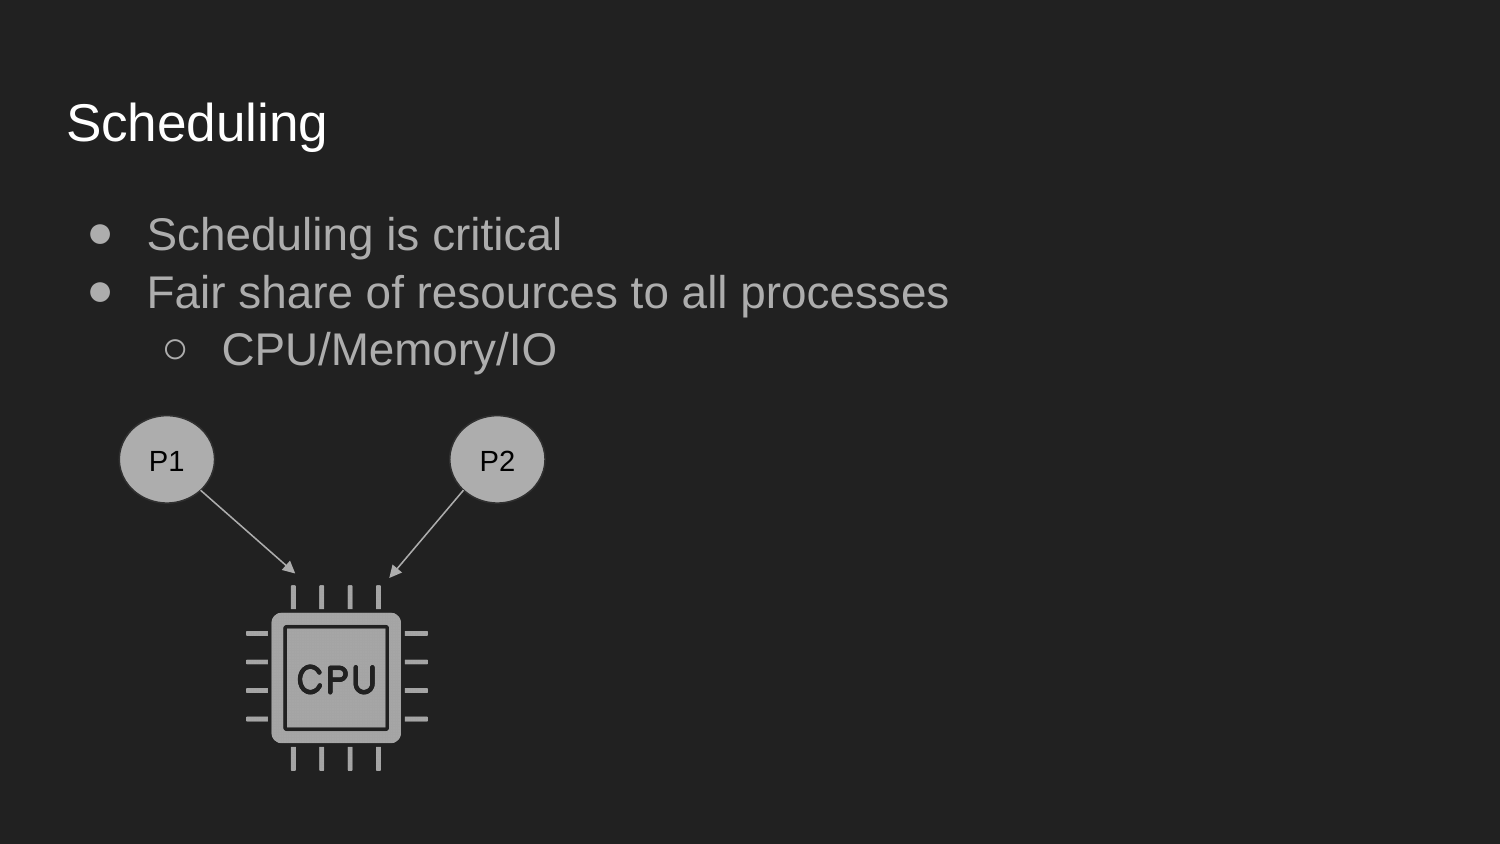

# Scheduling
Scheduling is critical
Fair share of resources to all processes
CPU/Memory/IO
P1
P2